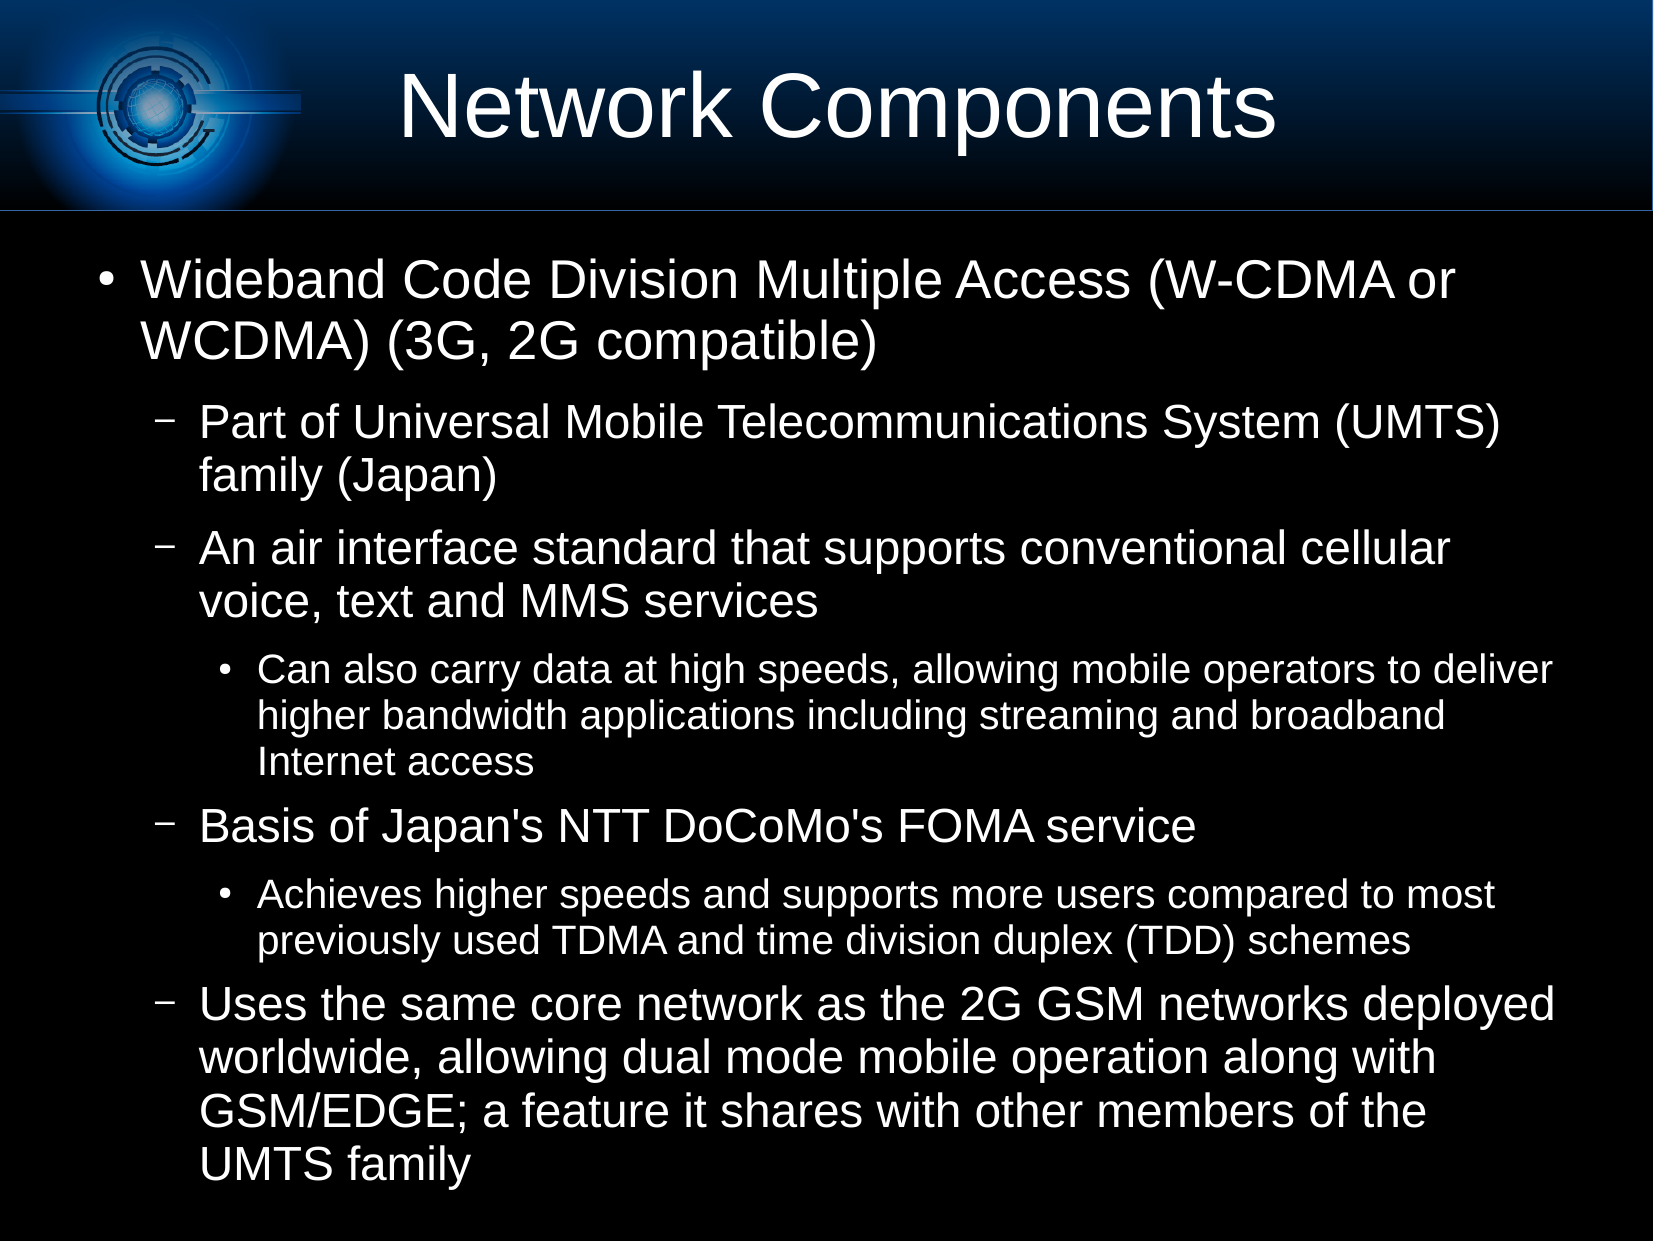

# Network Components
Wideband Code Division Multiple Access (W-CDMA or WCDMA) (3G, 2G compatible)
Part of Universal Mobile Telecommunications System (UMTS) family (Japan)
An air interface standard that supports conventional cellular voice, text and MMS services
Can also carry data at high speeds, allowing mobile operators to deliver higher bandwidth applications including streaming and broadband Internet access
Basis of Japan's NTT DoCoMo's FOMA service
Achieves higher speeds and supports more users compared to most previously used TDMA and time division duplex (TDD) schemes
Uses the same core network as the 2G GSM networks deployed worldwide, allowing dual mode mobile operation along with GSM/EDGE; a feature it shares with other members of the UMTS family